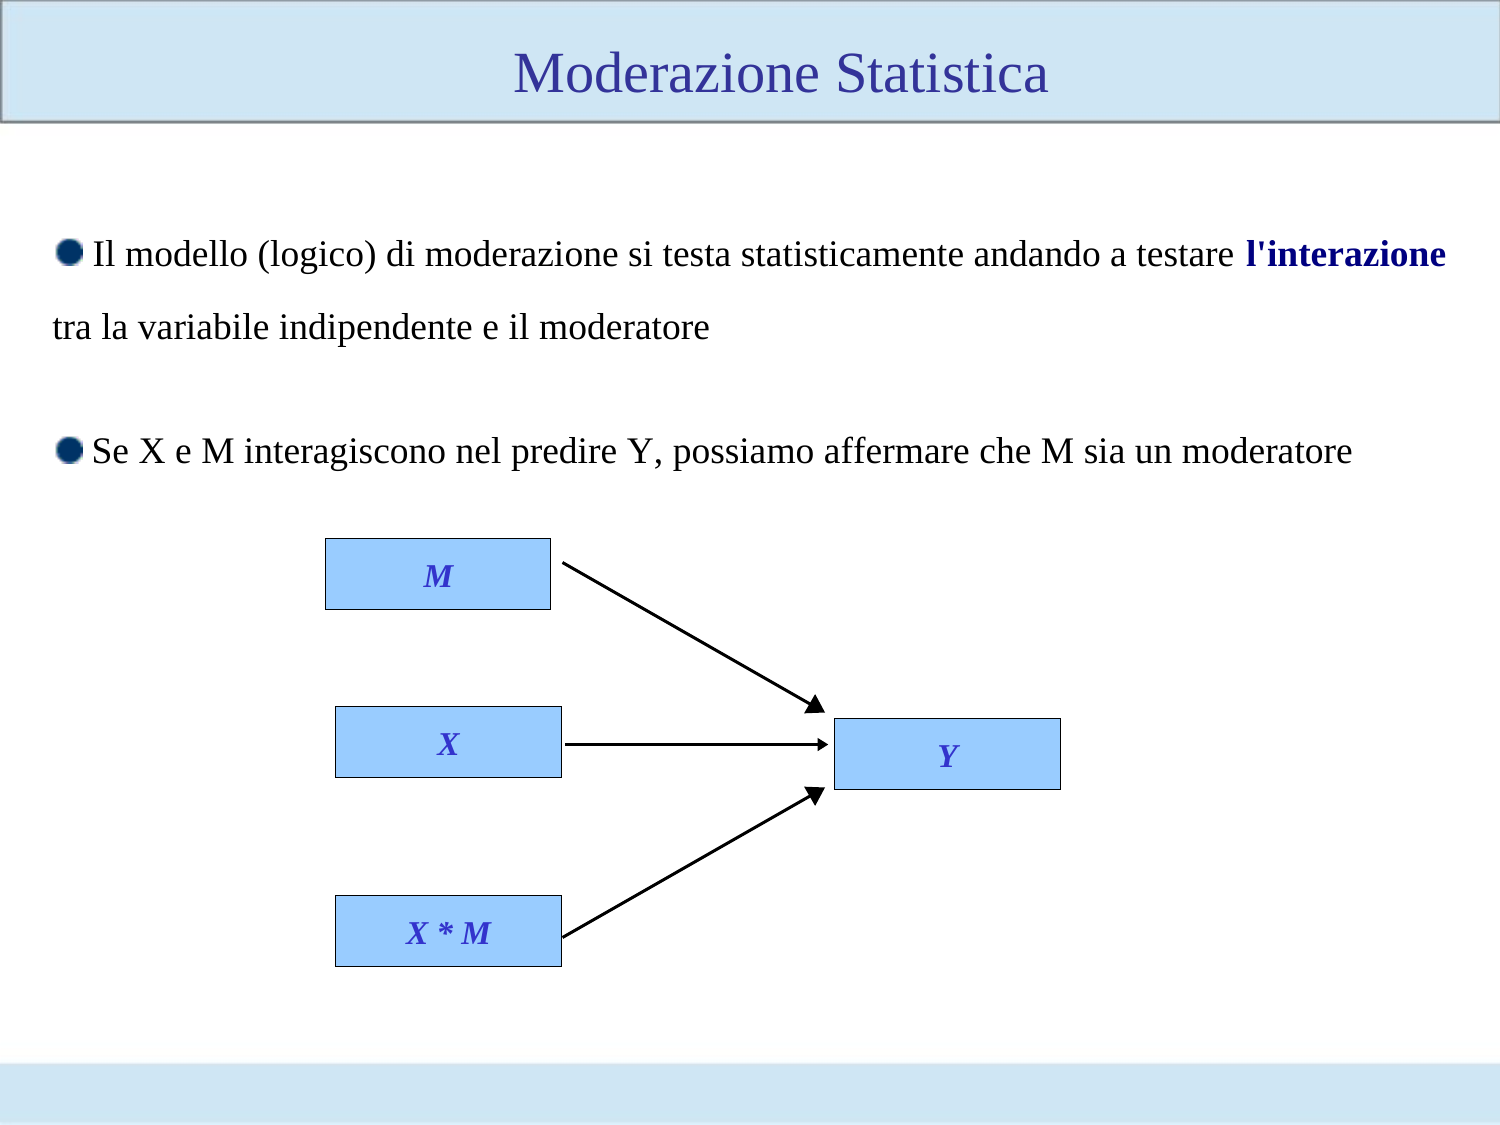

# Moderazione Statistica
 Il modello (logico) di moderazione si testa statisticamente andando a testare l'interazione tra la variabile indipendente e il moderatore
 Se X e M interagiscono nel predire Y, possiamo affermare che M sia un moderatore
M
X
Y
X * M